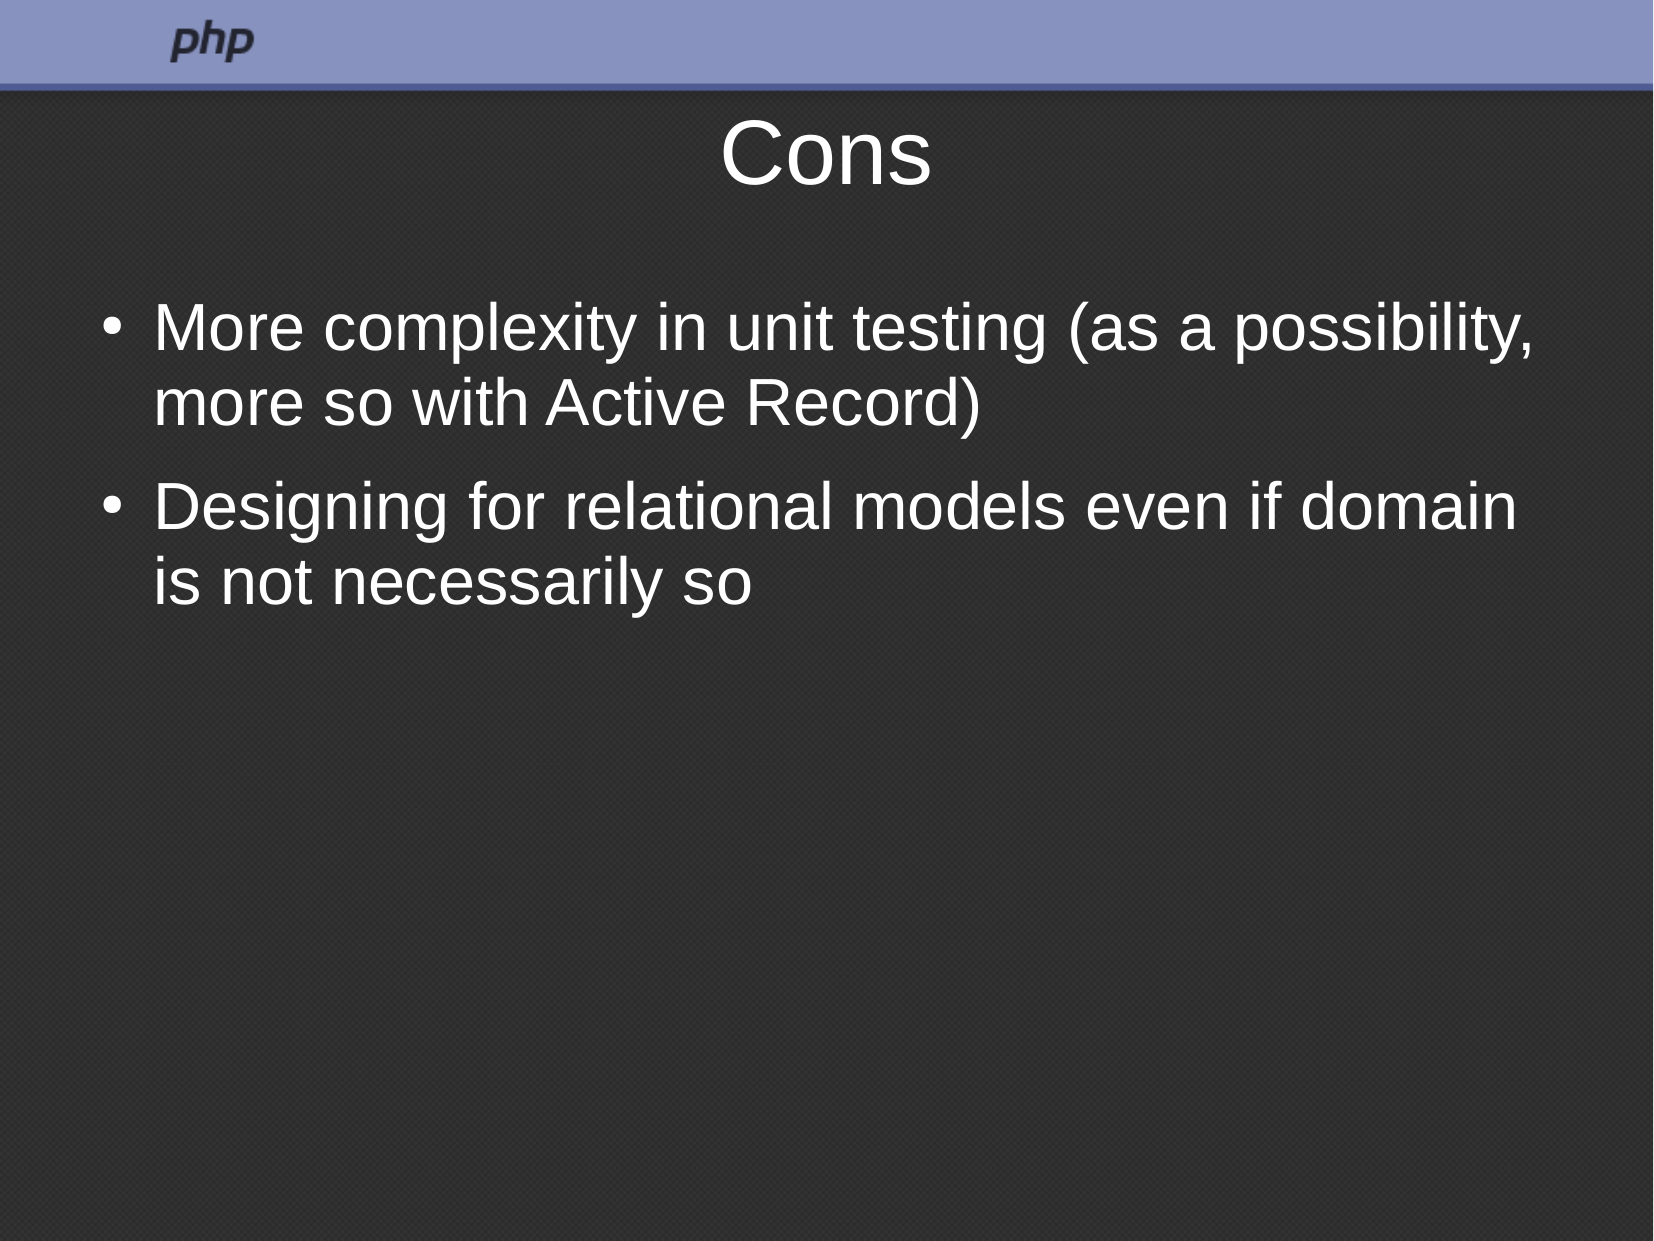

# Cons
More complexity in unit testing (as a possibility, more so with Active Record)
Designing for relational models even if domain is not necessarily so